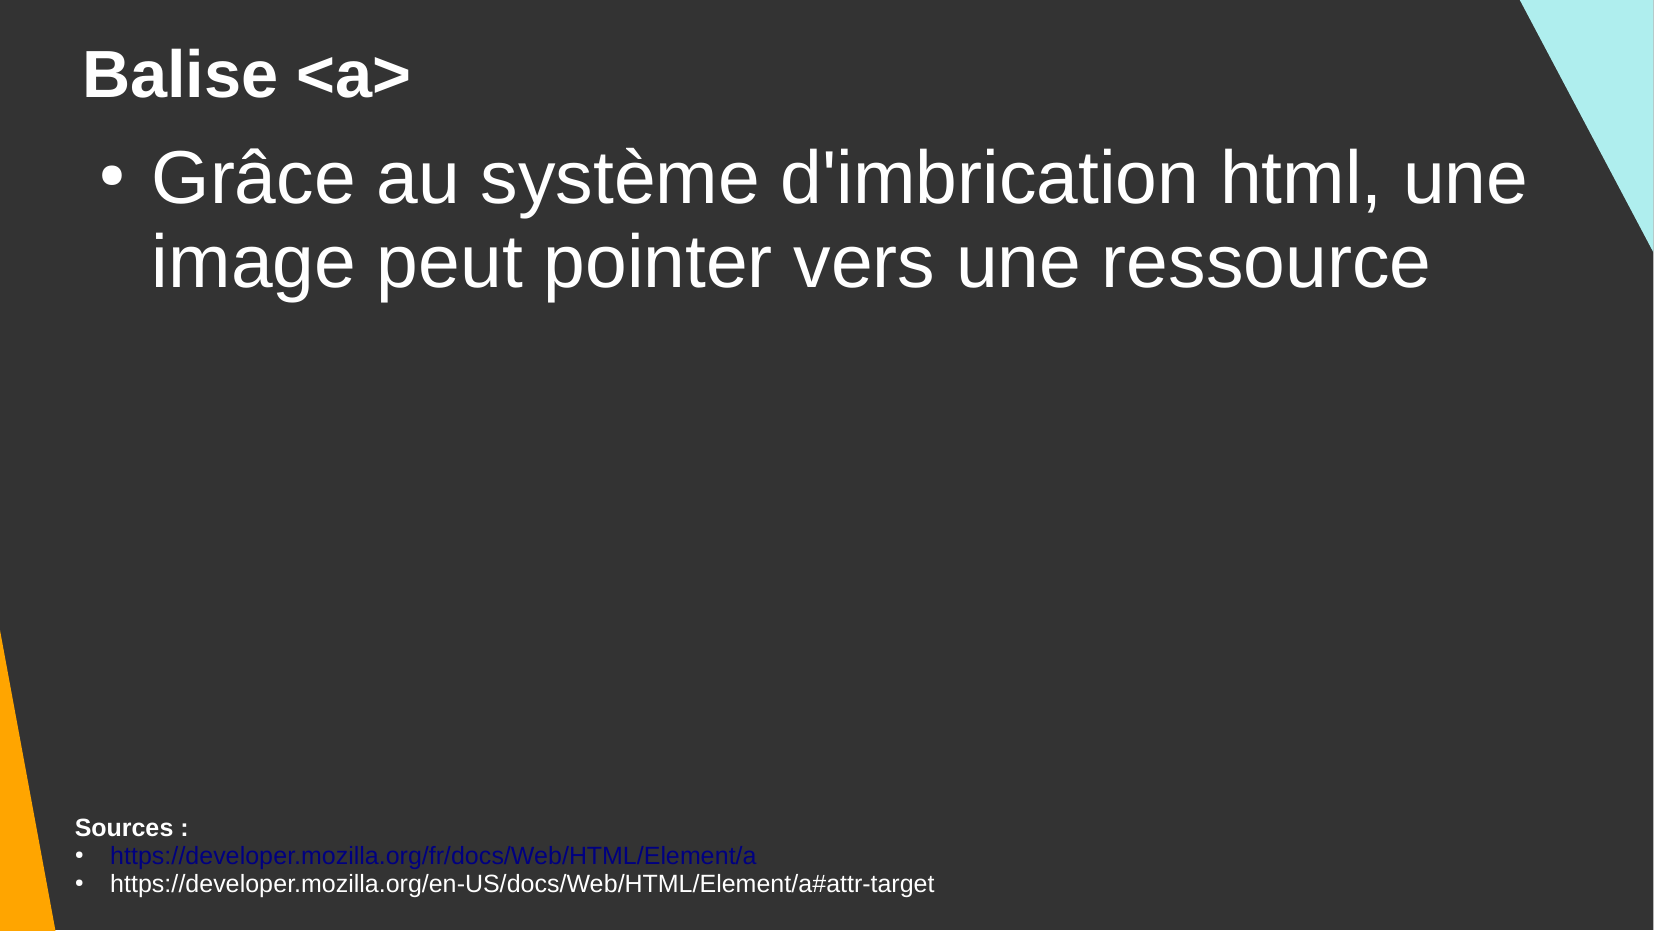

# Balise <a>
Grâce au système d'imbrication html, une image peut pointer vers une ressource
Sources :
https://developer.mozilla.org/fr/docs/Web/HTML/Element/a
https://developer.mozilla.org/en-US/docs/Web/HTML/Element/a#attr-target